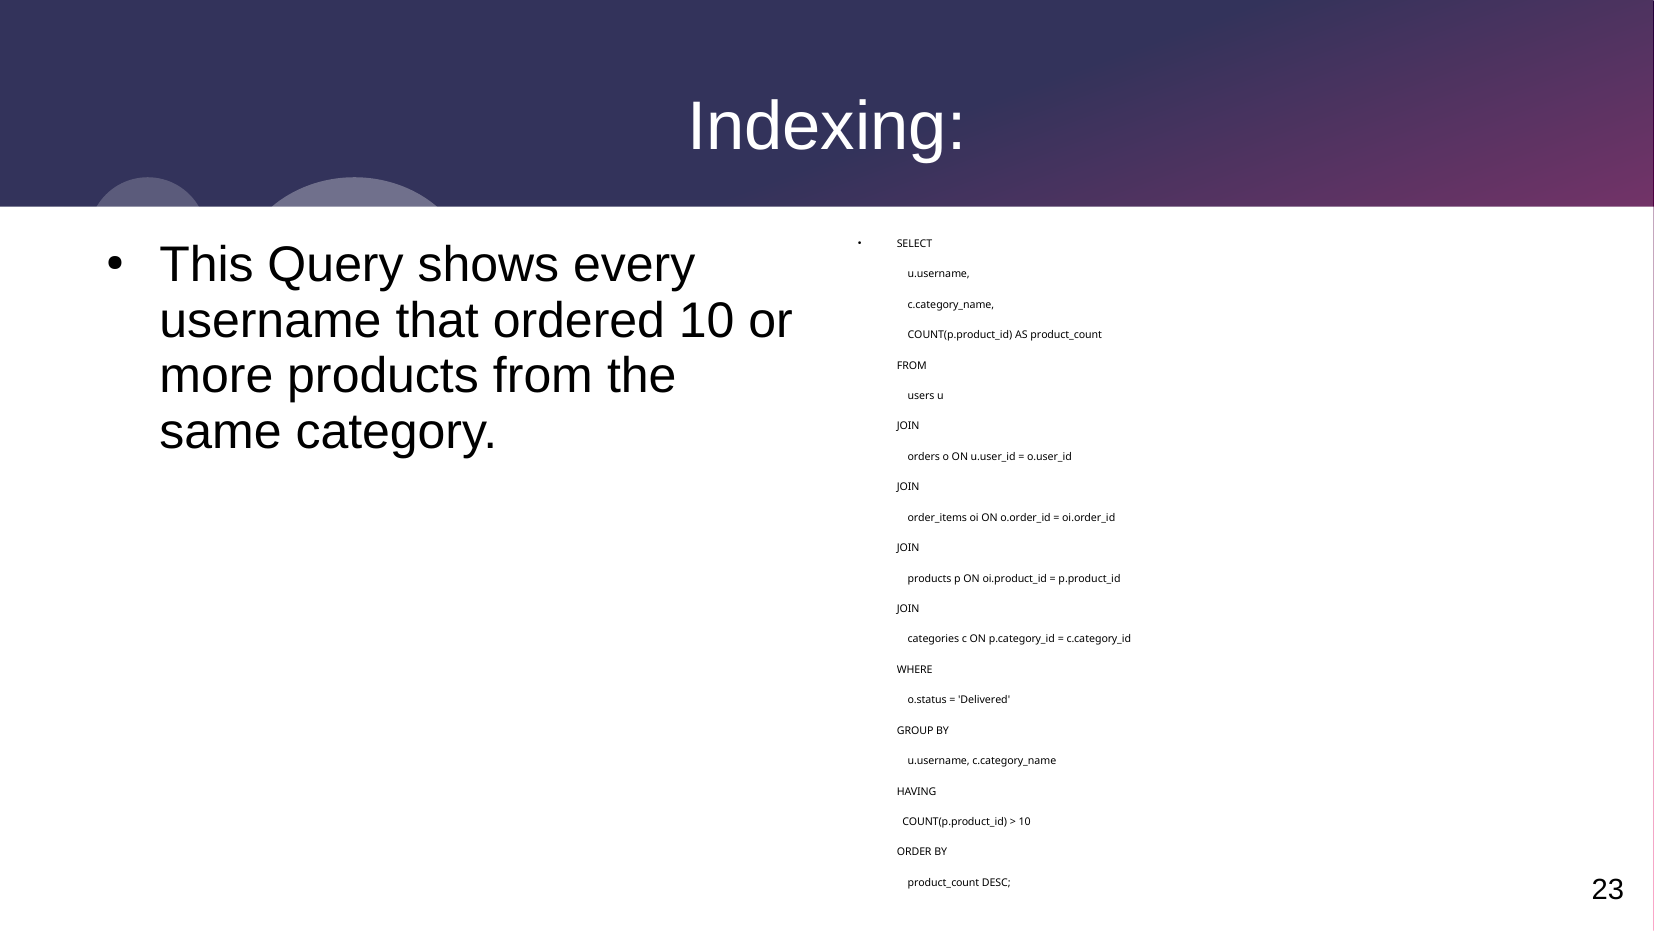

# Indexing:
This Query shows every username that ordered 10 or more products from the same category.
SELECT
 u.username,
 c.category_name,
 COUNT(p.product_id) AS product_count
FROM
 users u
JOIN
 orders o ON u.user_id = o.user_id
JOIN
 order_items oi ON o.order_id = oi.order_id
JOIN
 products p ON oi.product_id = p.product_id
JOIN
 categories c ON p.category_id = c.category_id
WHERE
 o.status = 'Delivered'
GROUP BY
 u.username, c.category_name
HAVING
 COUNT(p.product_id) > 10
ORDER BY
 product_count DESC;